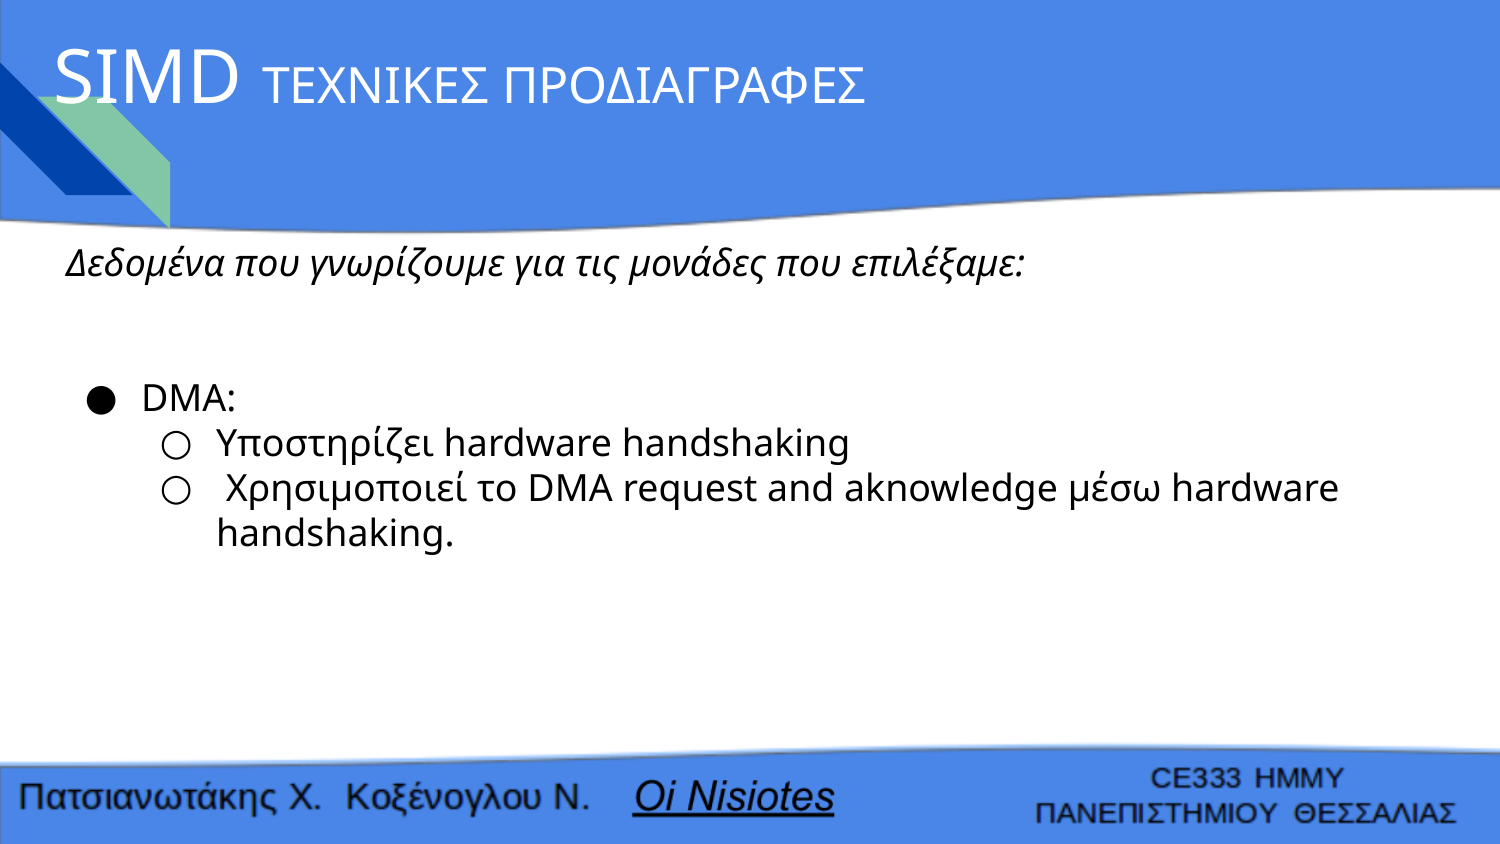

# SIMD ΤΕΧΝΙΚΕΣ ΠΡΟΔΙΑΓΡΑΦΕΣ
Δεδομένα που γνωρίζουμε για τις μονάδες που επιλέξαμε:
DMA:
Υποστηρίζει hardware handshaking
 Χρησιμοποιεί το DMA request and aknowledge μέσω hardware handshaking.